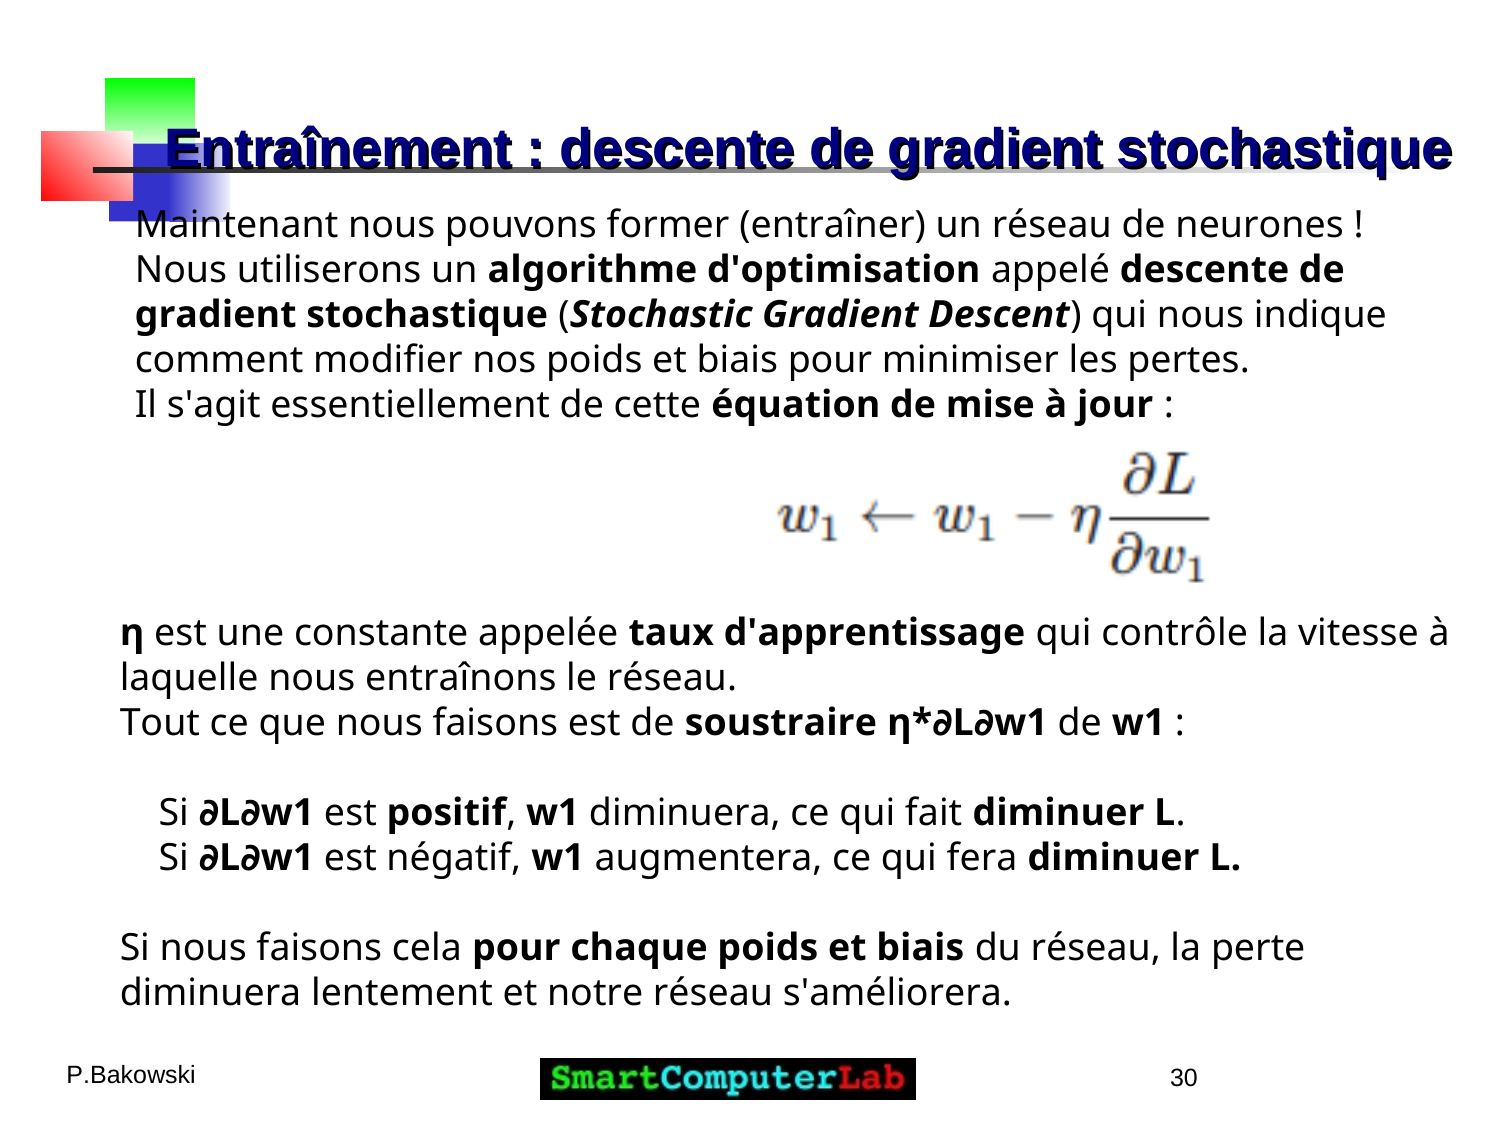

# Entraînement : descente de gradient stochastique
Maintenant nous pouvons former (entraîner) un réseau de neurones !
Nous utiliserons un algorithme d'optimisation appelé descente de gradient stochastique (Stochastic Gradient Descent) qui nous indique comment modifier nos poids et biais pour minimiser les pertes.
Il s'agit essentiellement de cette équation de mise à jour :
η est une constante appelée taux d'apprentissage qui contrôle la vitesse à laquelle nous entraînons le réseau.
Tout ce que nous faisons est de soustraire η*∂L∂w1 de w1 :
 Si ∂L∂w1 est positif, w1 diminuera, ce qui fait diminuer L.
 Si ∂L∂w1 est négatif, w1 augmentera, ce qui fera diminuer L.
Si nous faisons cela pour chaque poids et biais du réseau, la perte diminuera lentement et notre réseau s'améliorera.
30